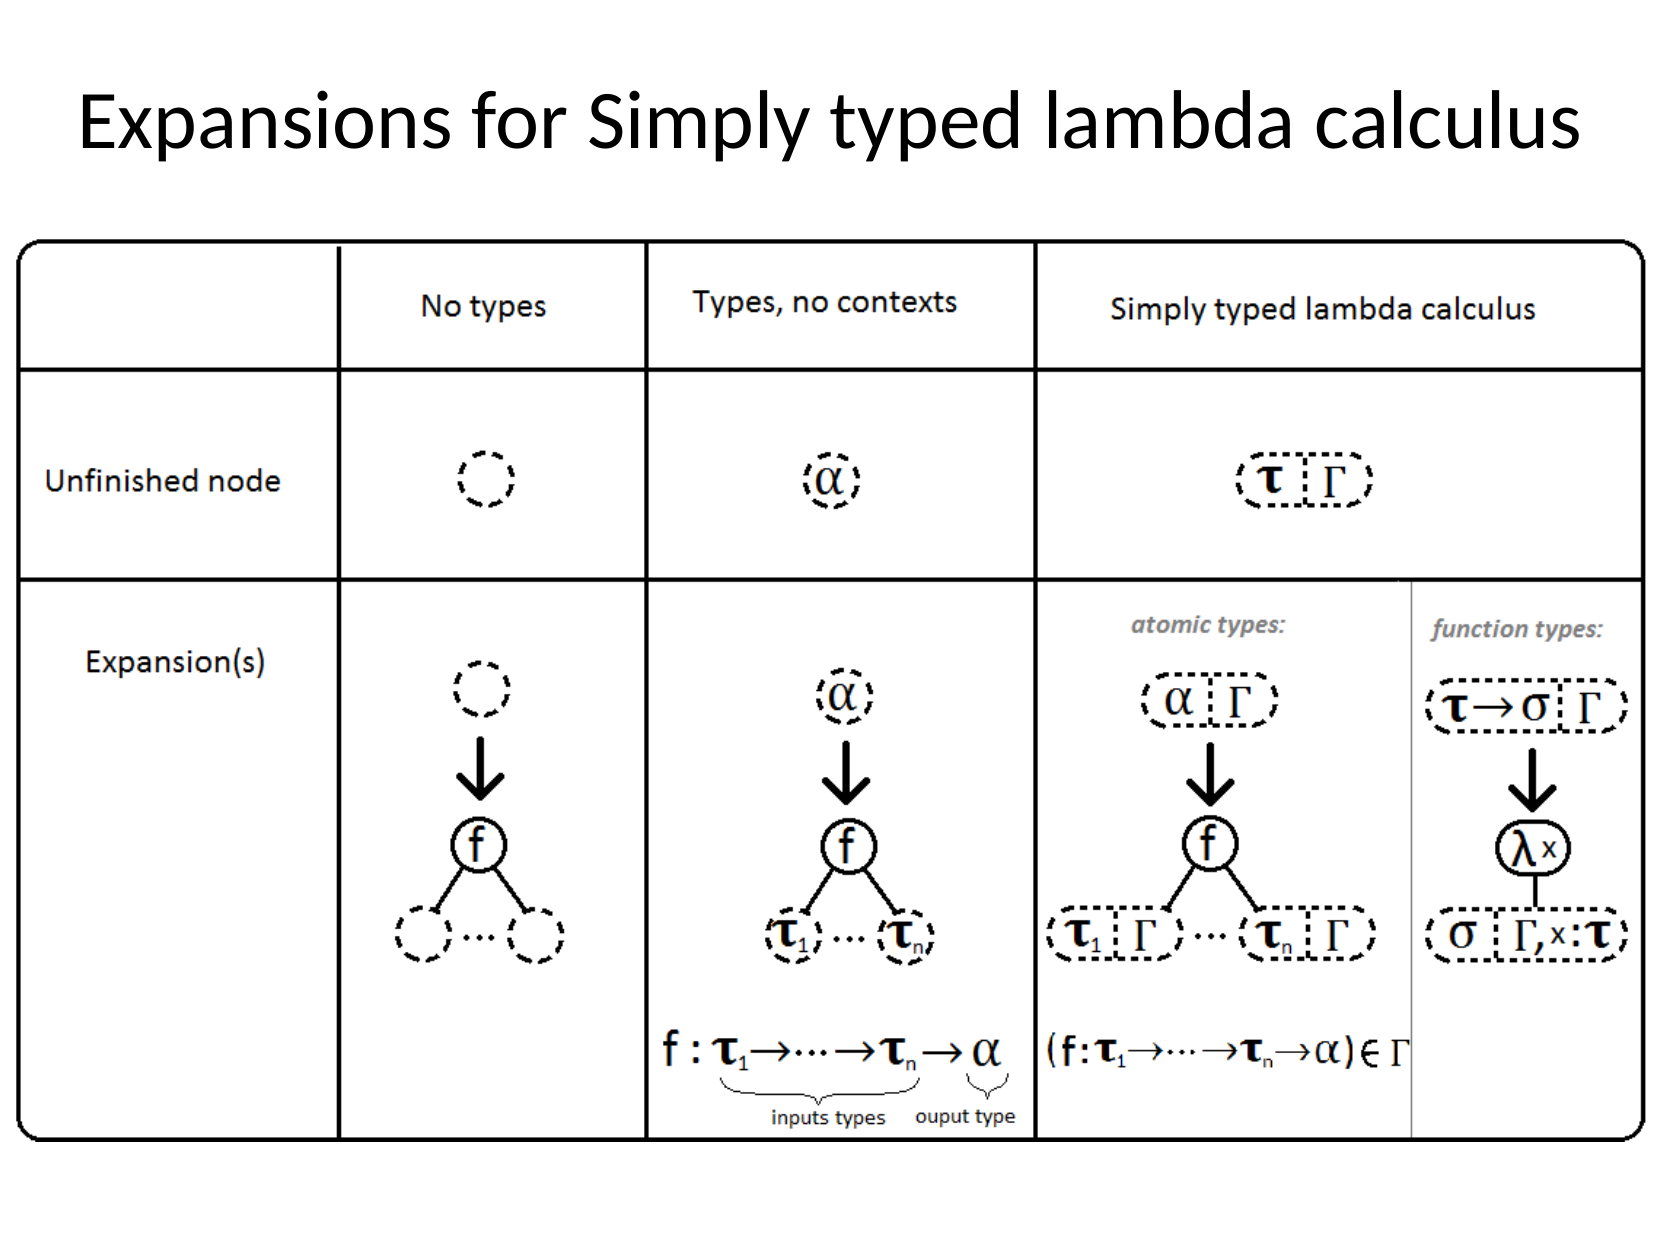

# Expansions for Simply typed lambda calculus